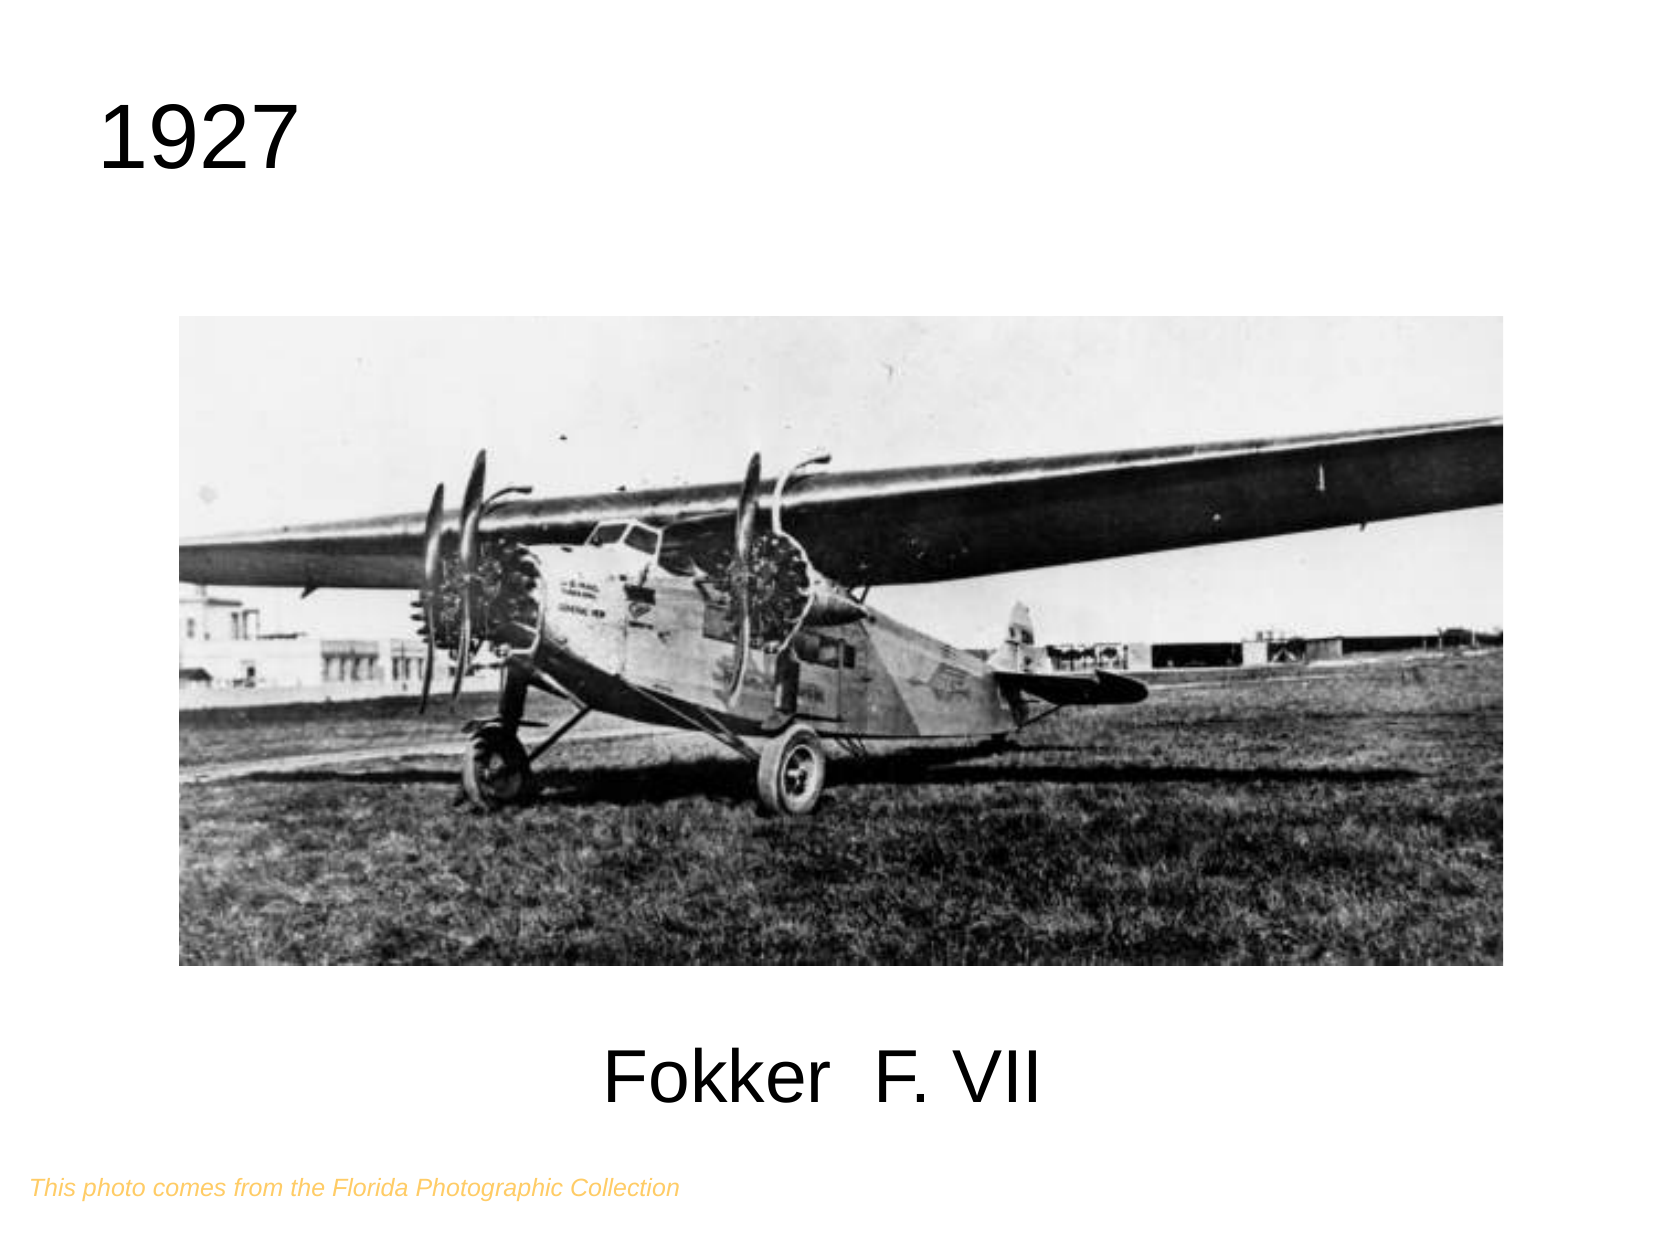

# 1927
Fokker F. VII
This photo comes from the Florida Photographic Collection